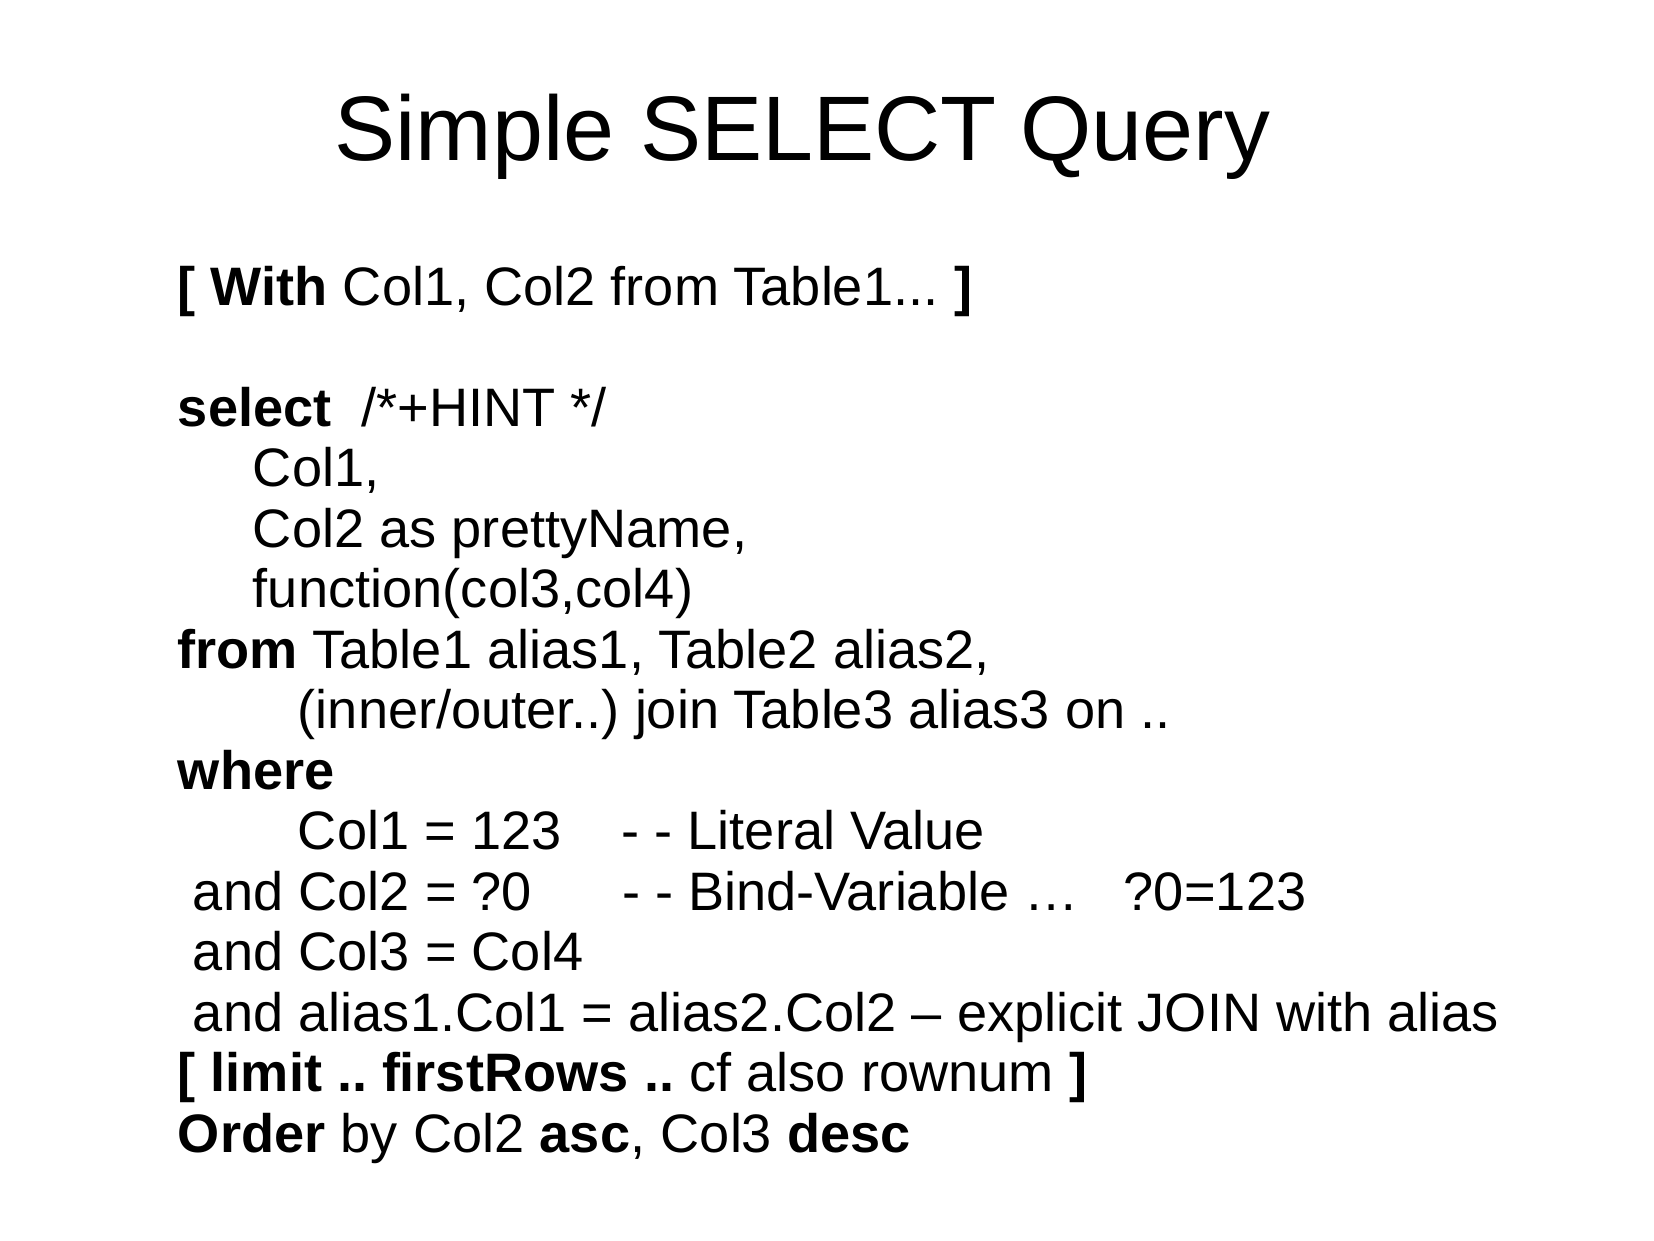

# Simple SELECT Query
[ With Col1, Col2 from Table1... ]
select /*+HINT */
 Col1,
 Col2 as prettyName,
 function(col3,col4)
from Table1 alias1, Table2 alias2,
 (inner/outer..) join Table3 alias3 on ..
where
 Col1 = 123 - - Literal Value
 and Col2 = ?0 - - Bind-Variable … ?0=123
 and Col3 = Col4
 and alias1.Col1 = alias2.Col2 – explicit JOIN with alias
[ limit .. firstRows .. cf also rownum ]
Order by Col2 asc, Col3 desc